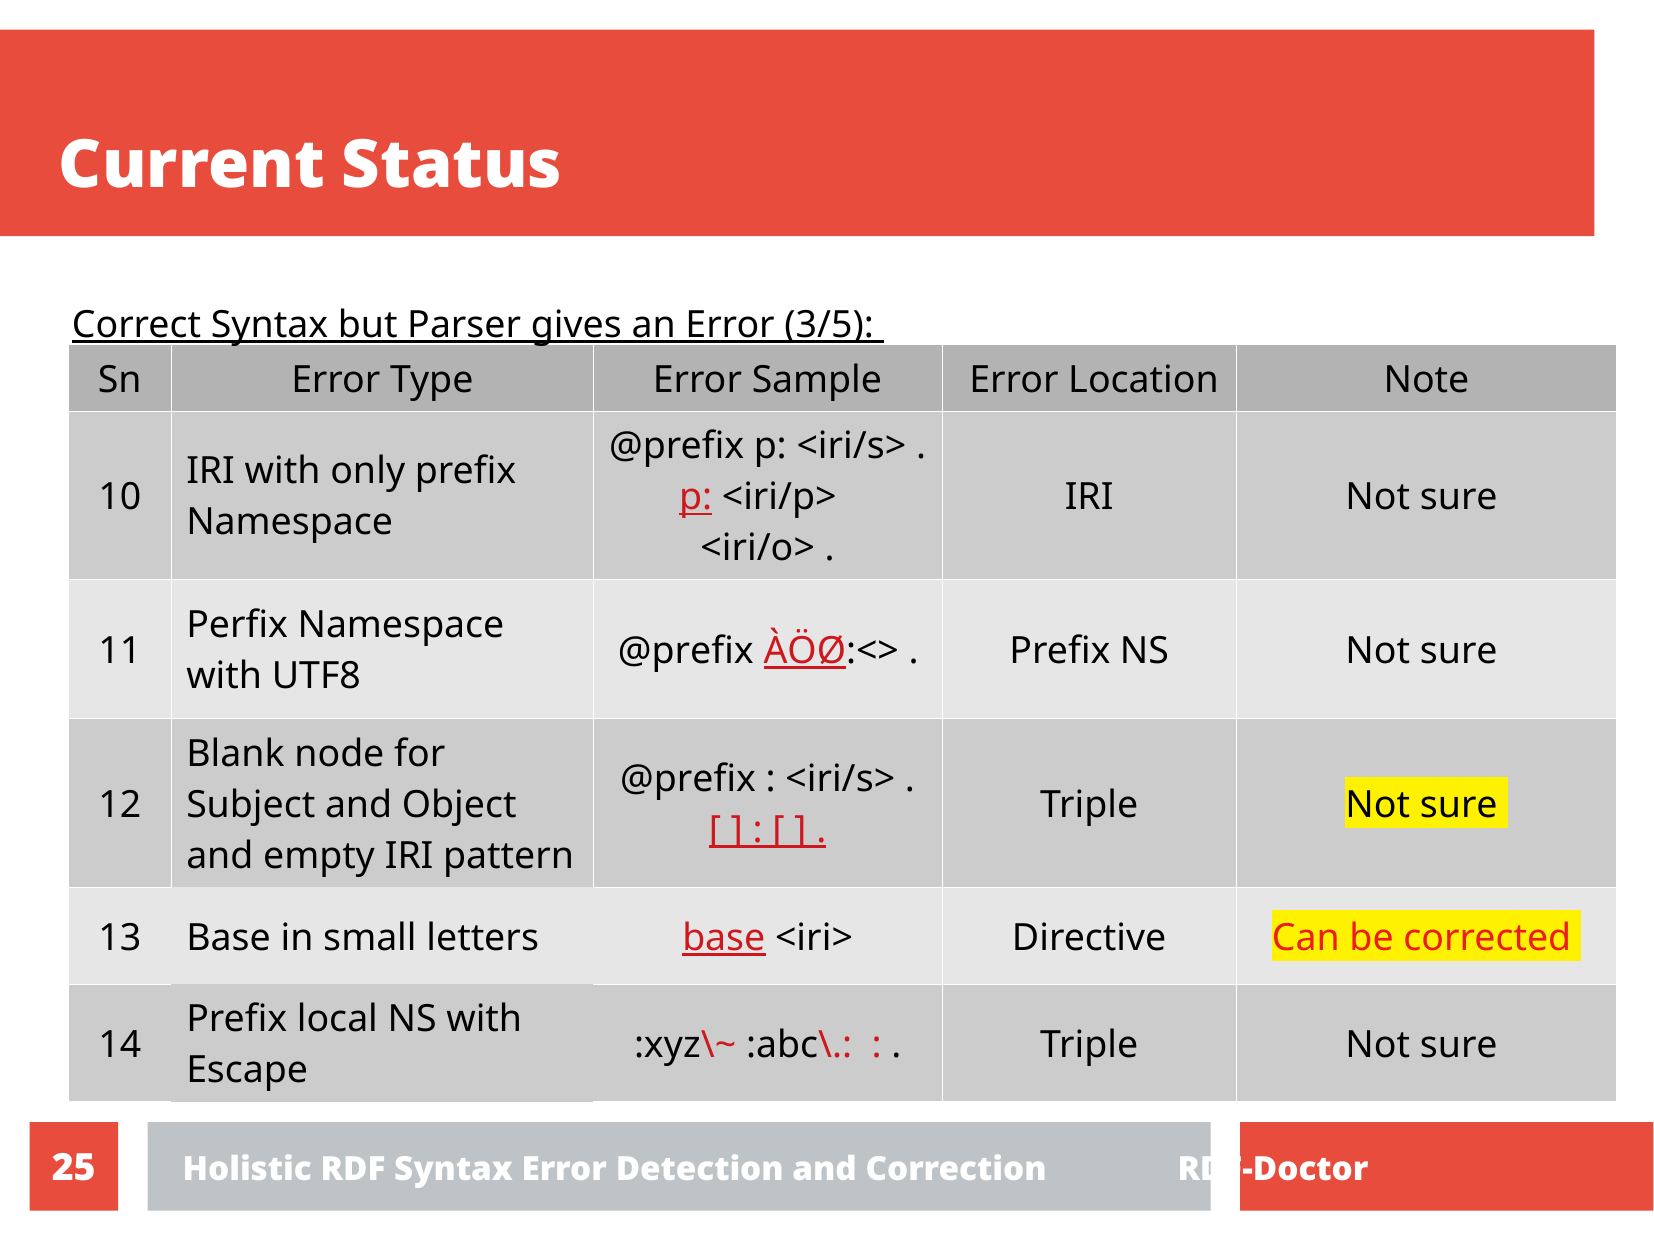

# Current Status
Correct Syntax but Parser gives an Error (3/5):
| Sn | Error Type | Error Sample | Error Location | Note |
| --- | --- | --- | --- | --- |
| 10 | IRI with only prefix Namespace | @prefix p: <iri/s> . p: <iri/p> <iri/o> . | IRI | Not sure |
| 11 | Perfix Namespace with UTF8 | @prefix ÀÖØ:<> . | Prefix NS | Not sure |
| 12 | Blank node for Subject and Object and empty IRI pattern | @prefix : <iri/s> . [ ] : [ ] . | Triple | Not sure |
| 13 | Base in small letters | base <iri> | Directive | Can be corrected |
| 14 | Prefix local NS with Escape | :xyz\~ :abc\.: : . | Triple | Not sure |
25
Holistic RDF Syntax Error Detection and Correction RDF-Doctor